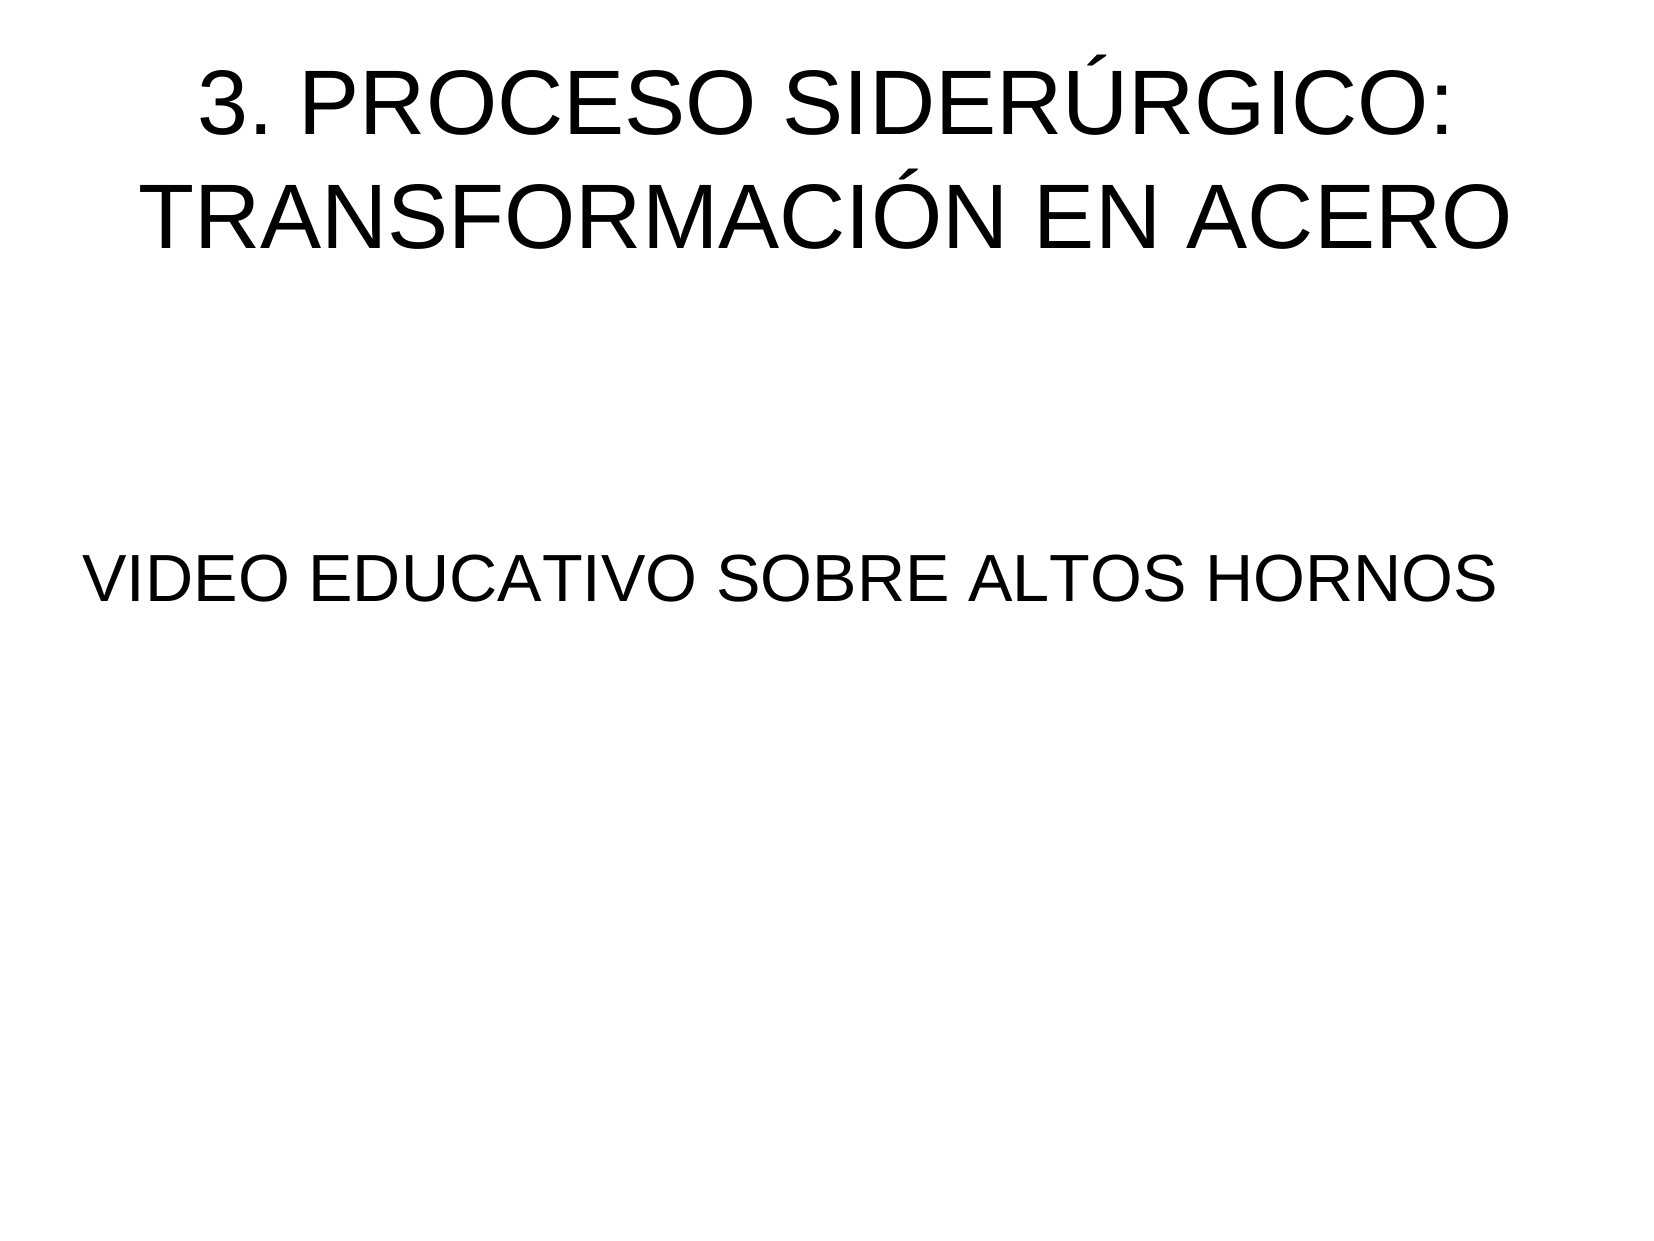

VIDEO EDUCATIVO SOBRE ALTOS HORNOS
# 3. PROCESO SIDERÚRGICO: TRANSFORMACIÓN EN ACERO